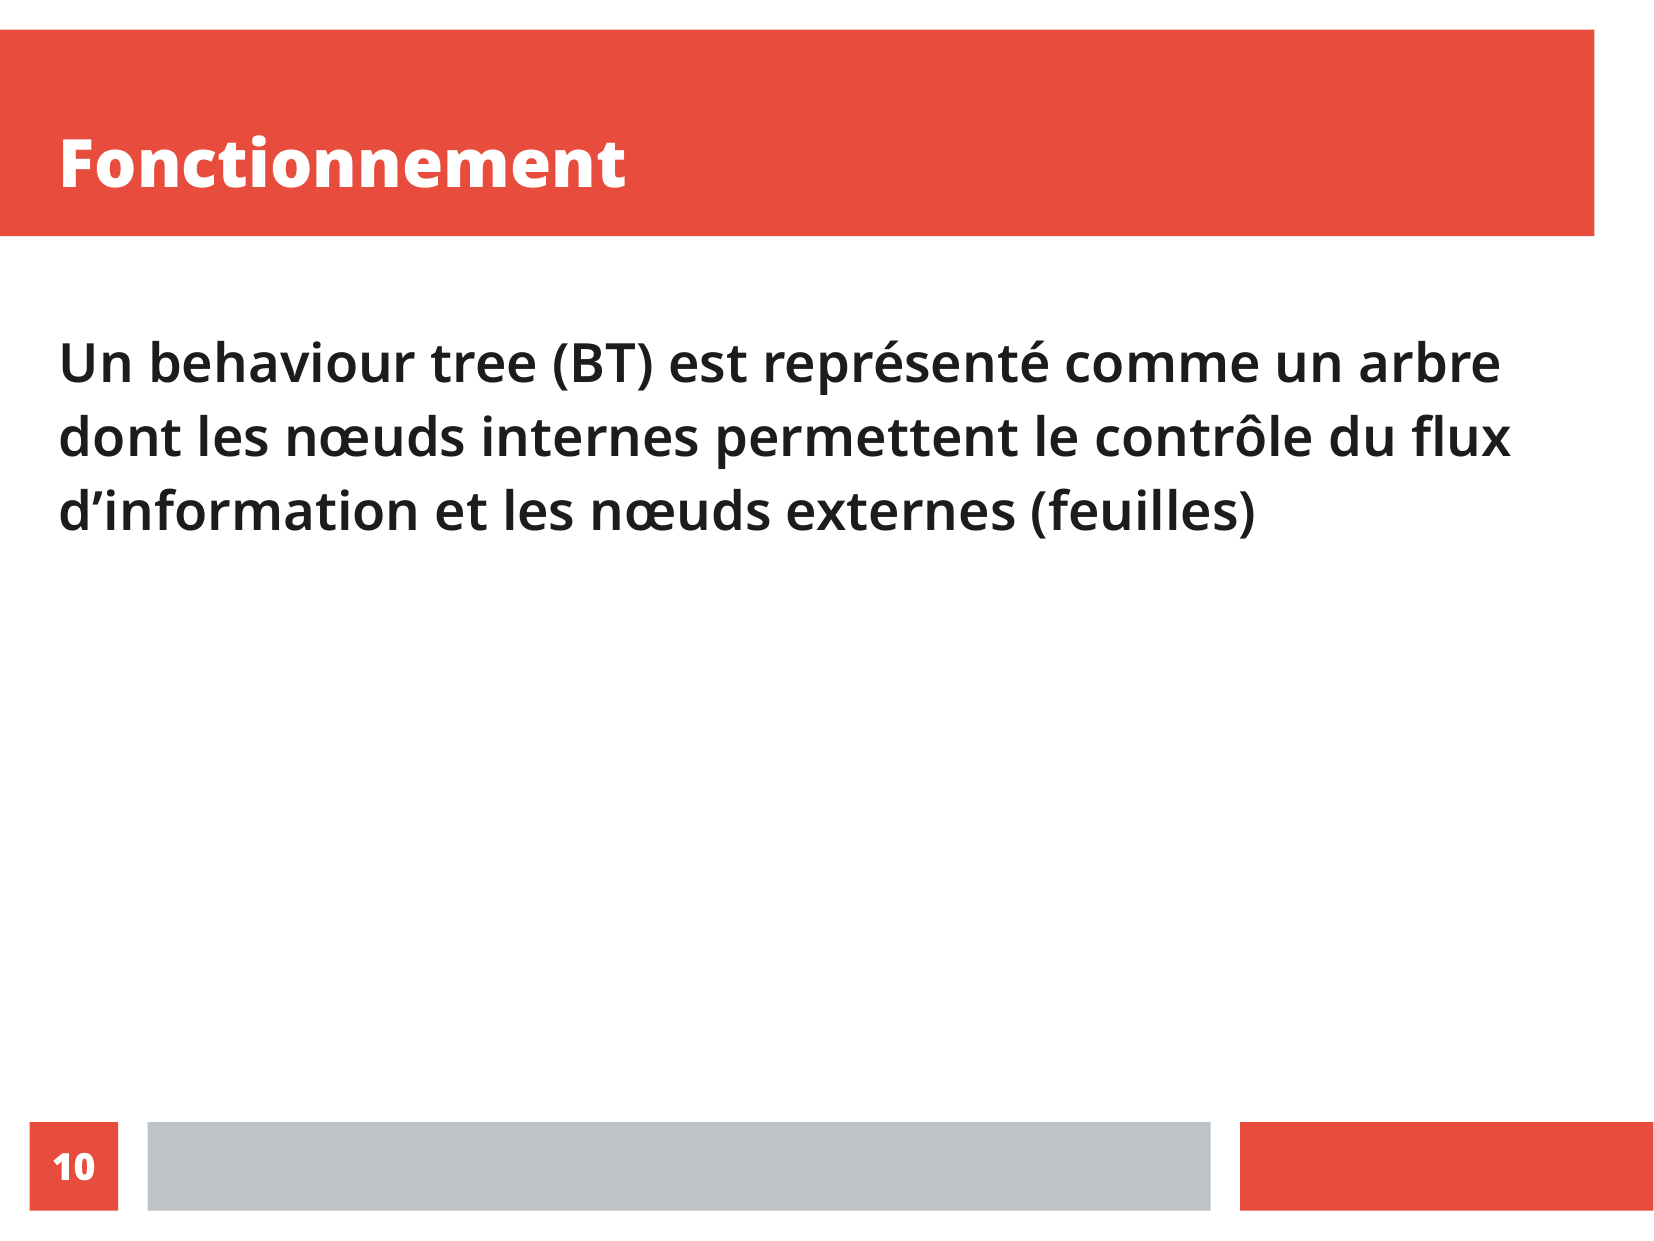

# Fonctionnement
Un behaviour tree (BT) est représenté comme un arbre dont les nœuds internes permettent le contrôle du flux d’information et les nœuds externes (feuilles)
10